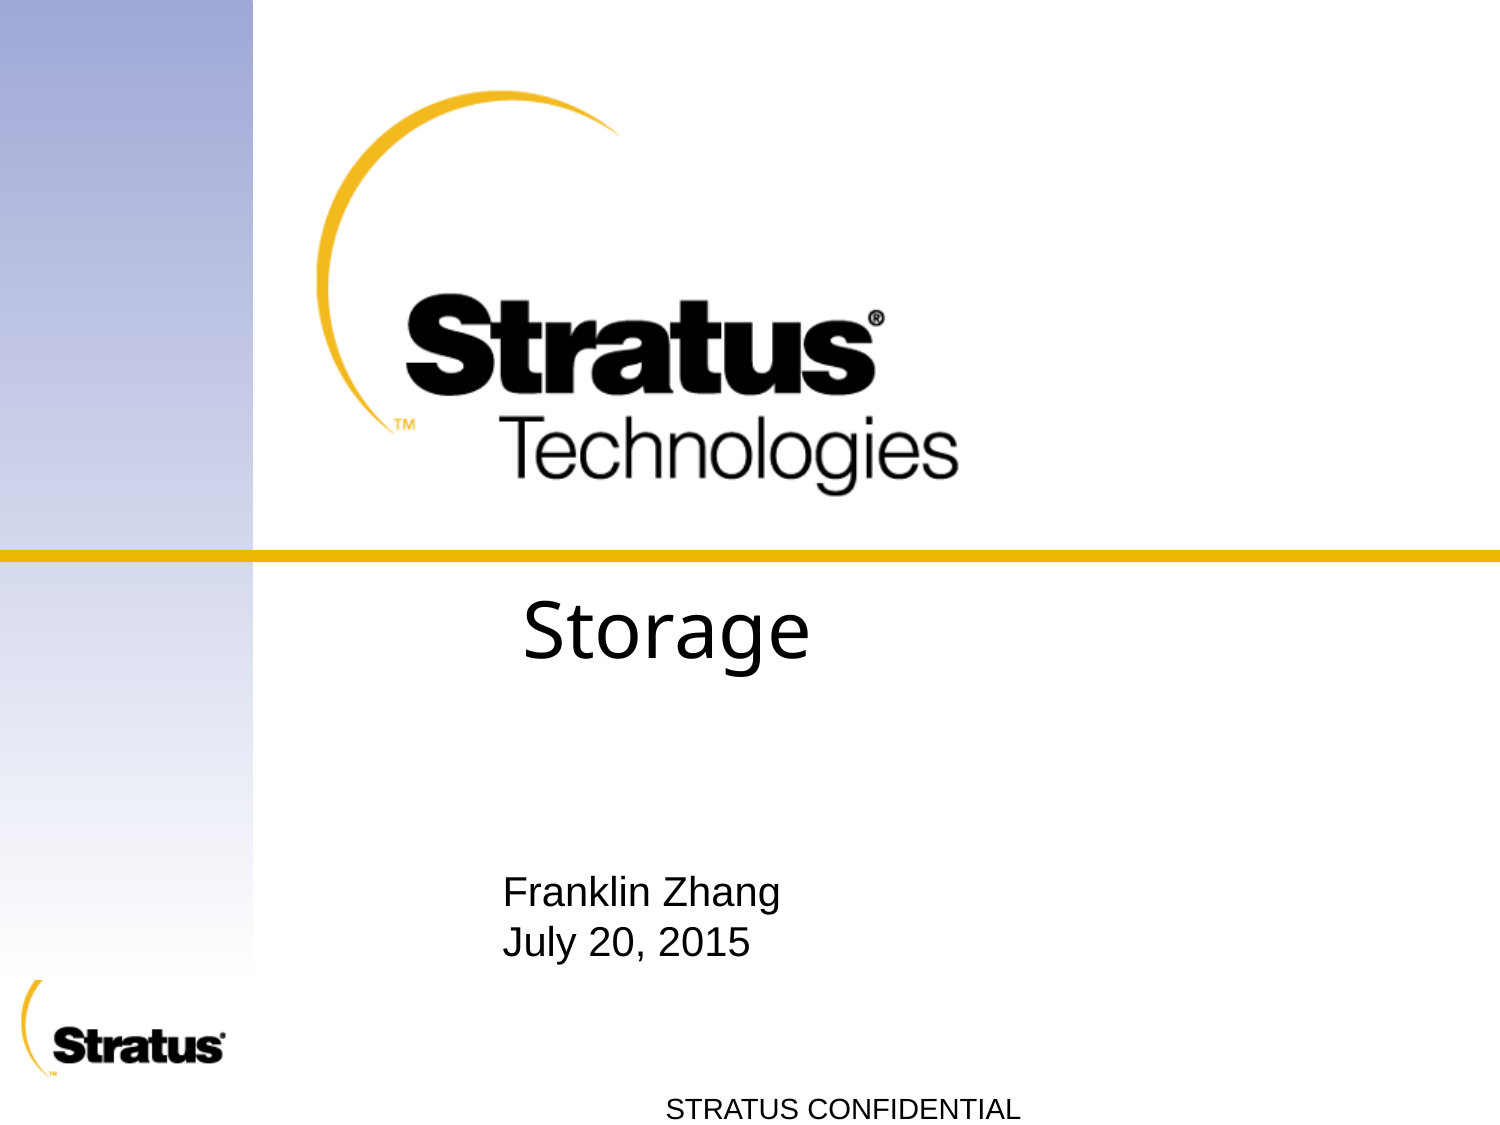

# Storage
Franklin Zhang
July 20, 2015